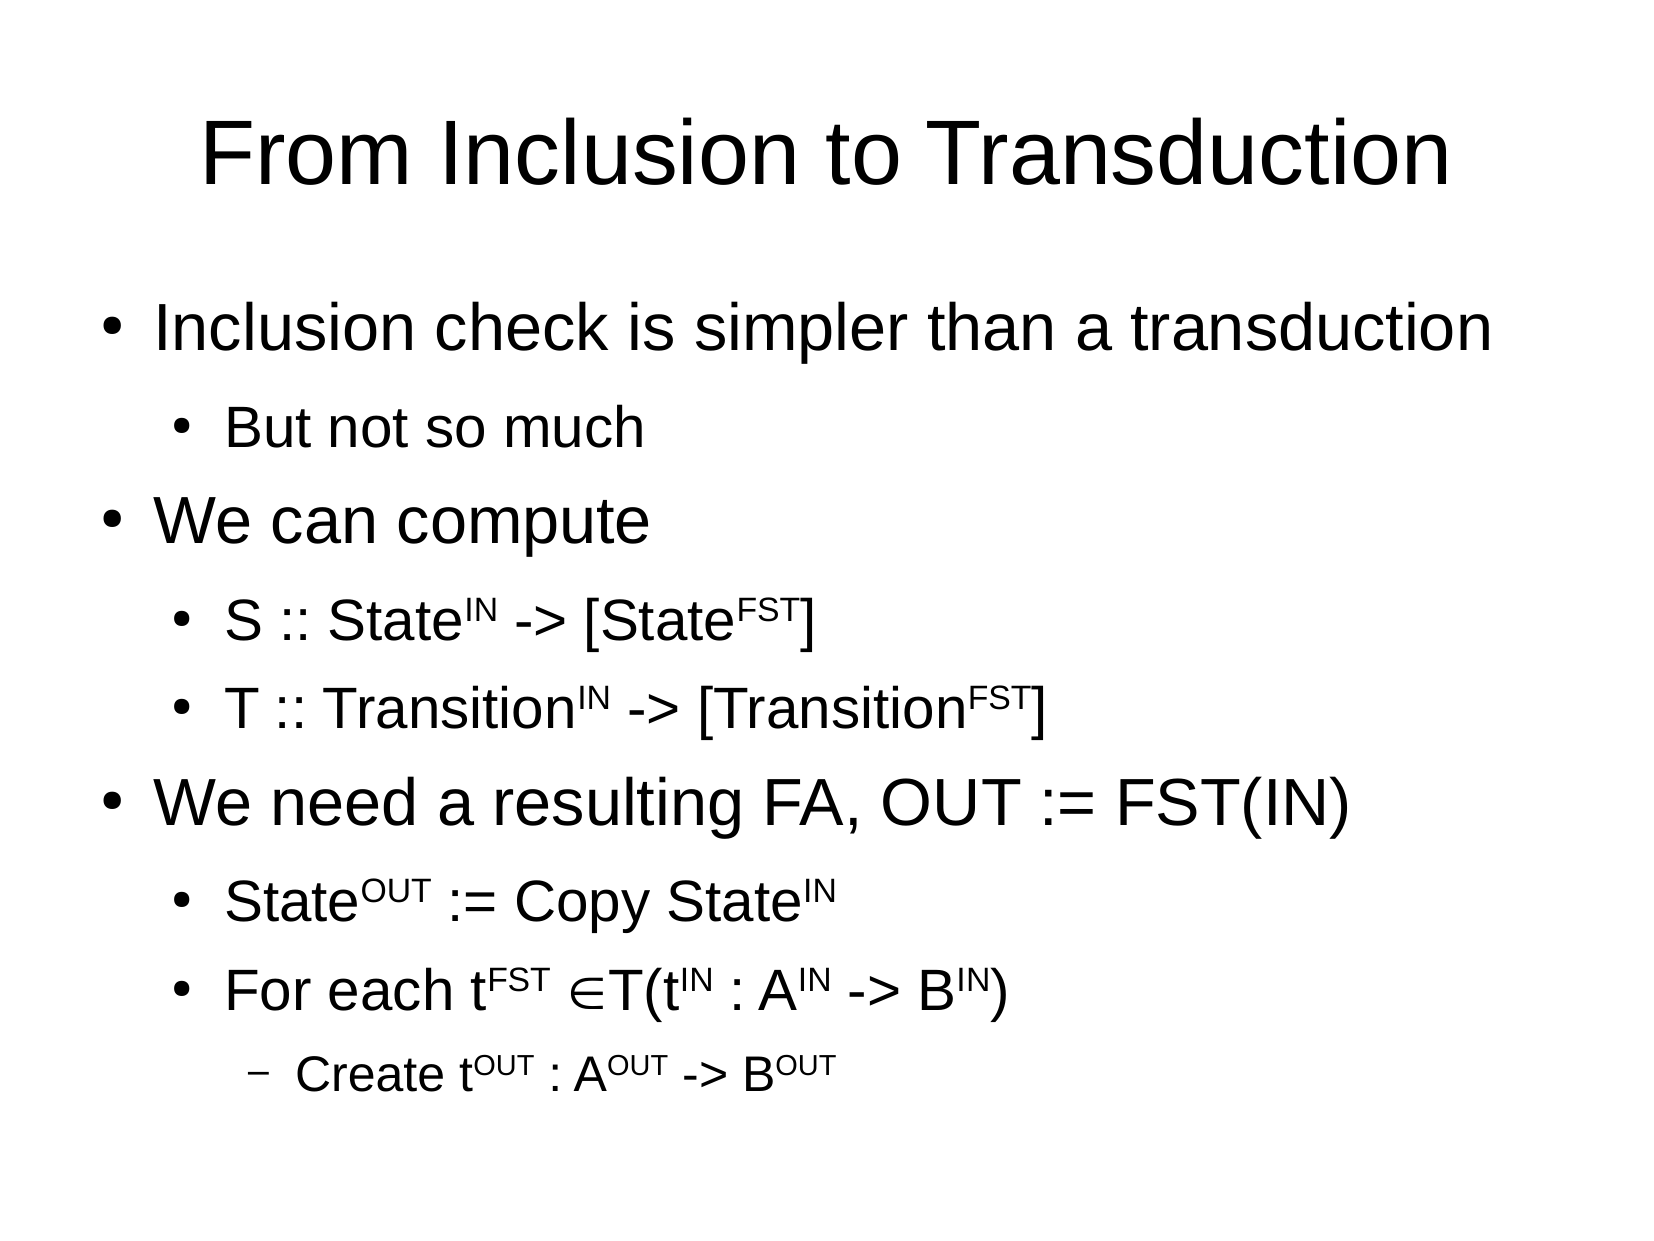

# From Inclusion to Transduction
Inclusion check is simpler than a transduction
But not so much
We can compute
S :: StateIN -> [StateFST]
T :: TransitionIN -> [TransitionFST]
We need a resulting FA, OUT := FST(IN)
StateOUT := Copy StateIN
For each tFST T(tIN : AIN -> BIN)
Create tOUT : AOUT -> BOUT